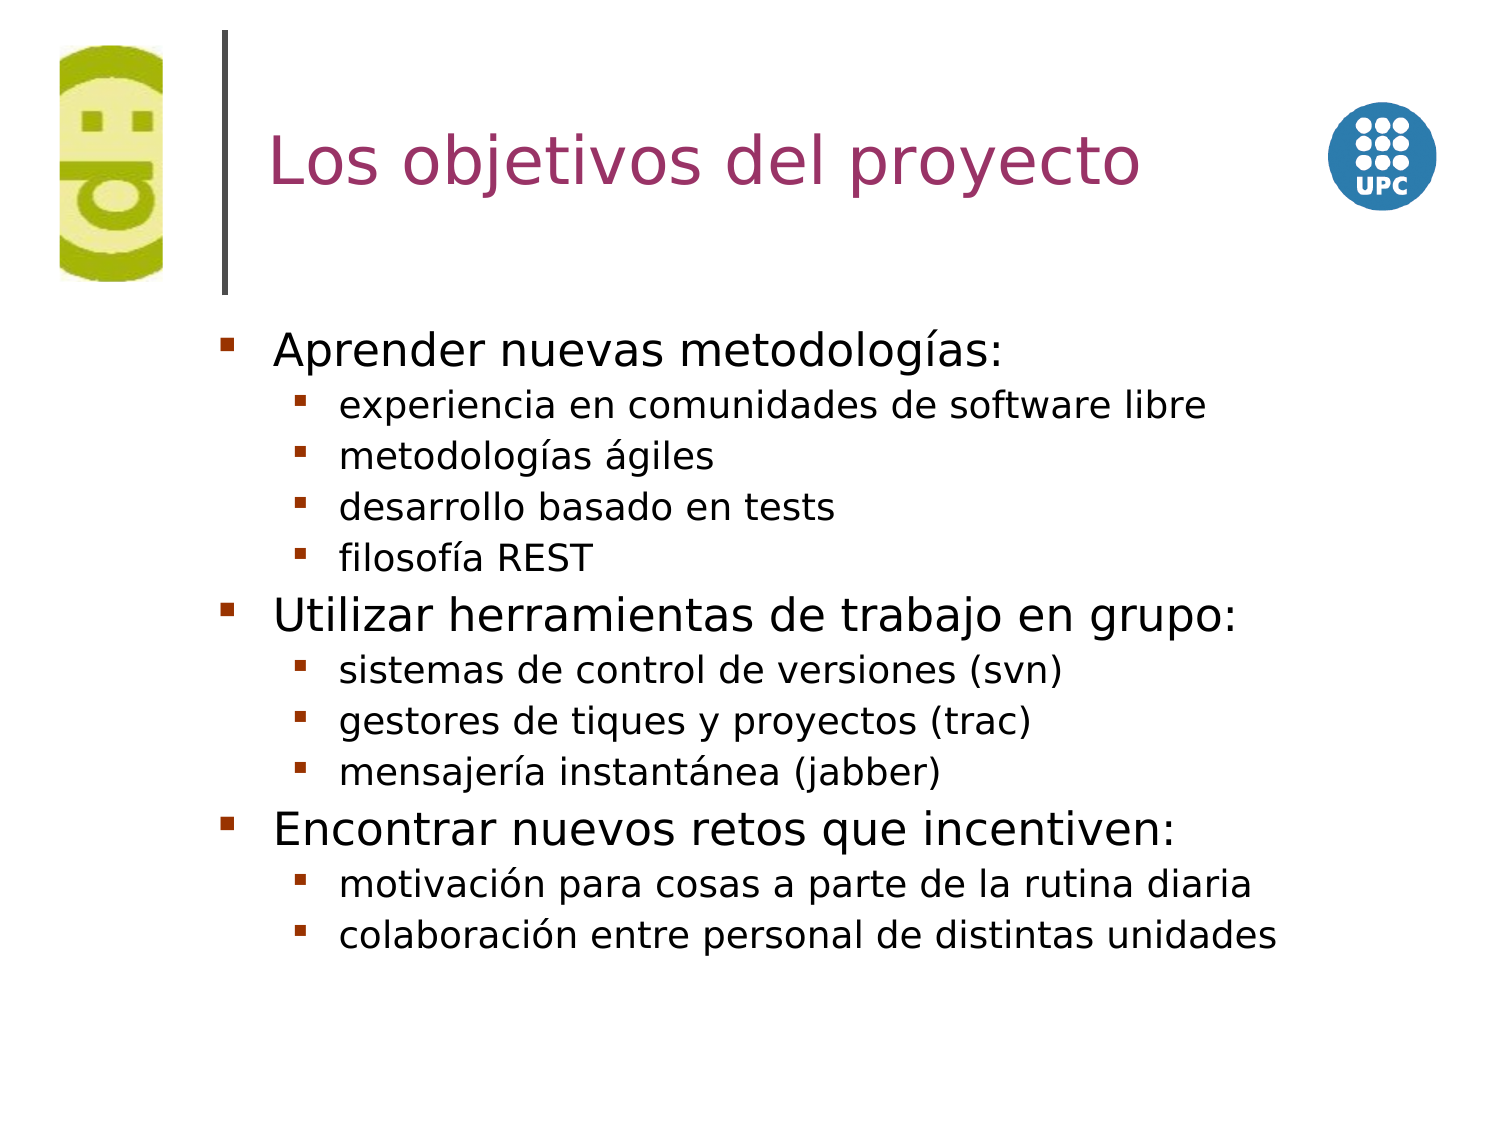

# Los objetivos del proyecto
Aprender nuevas metodologías:
experiencia en comunidades de software libre
metodologías ágiles
desarrollo basado en tests
filosofía REST
Utilizar herramientas de trabajo en grupo:
sistemas de control de versiones (svn)
gestores de tiques y proyectos (trac)
mensajería instantánea (jabber)
Encontrar nuevos retos que incentiven:
motivación para cosas a parte de la rutina diaria
colaboración entre personal de distintas unidades